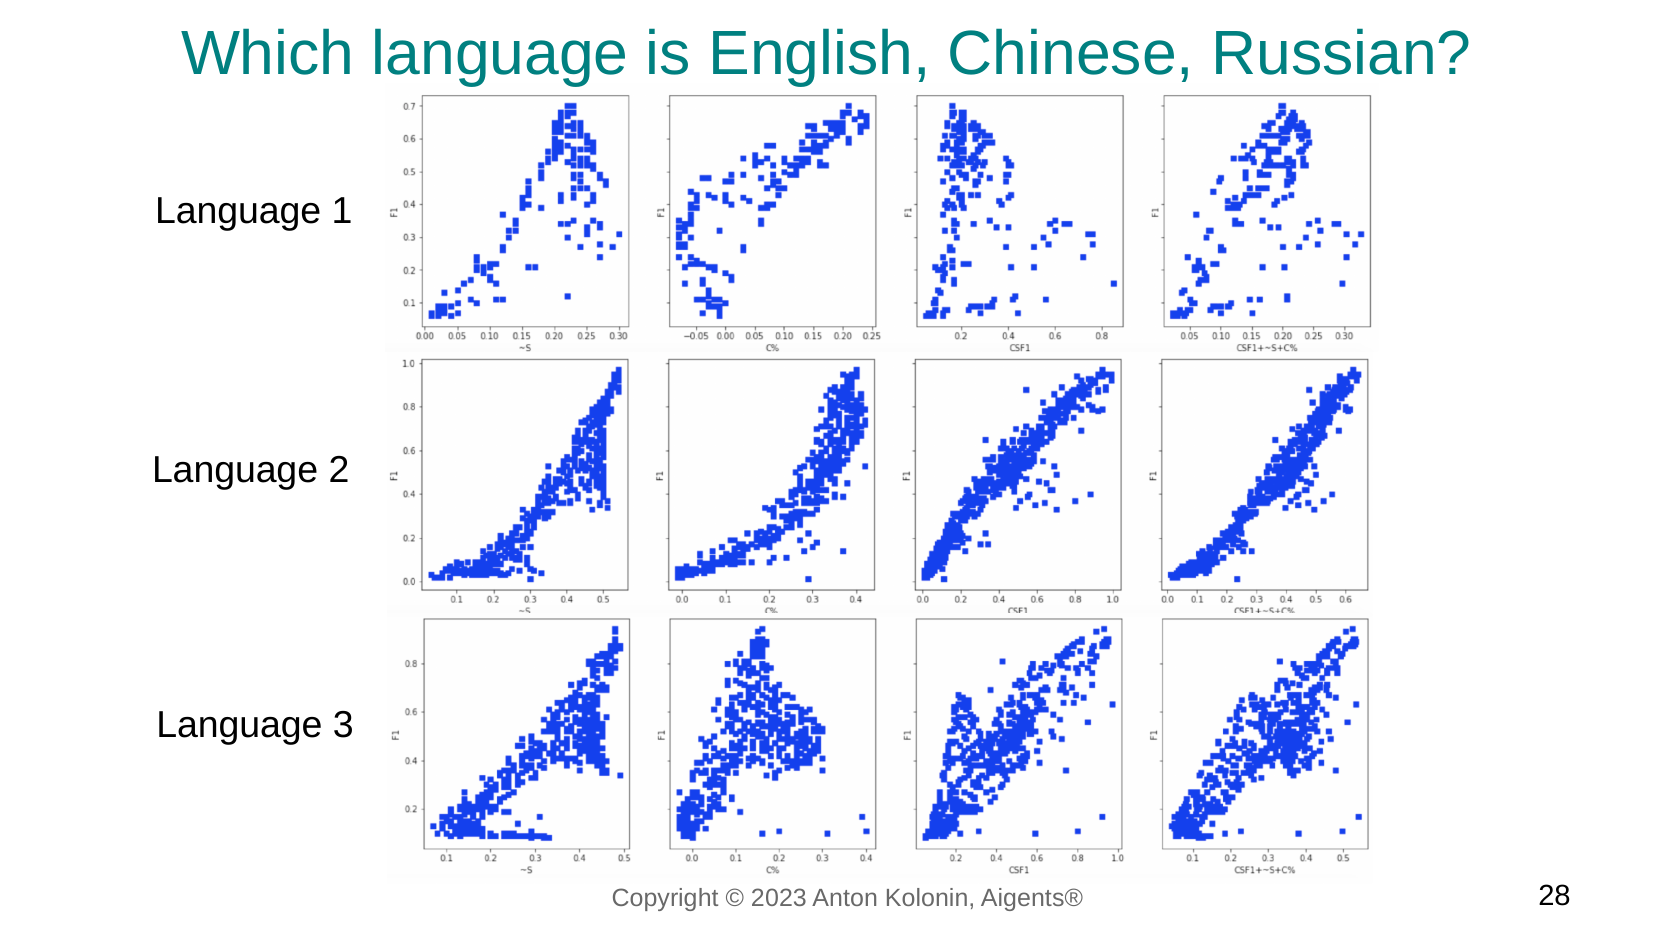

Which language is English, Chinese, Russian?
Language 1
Language 2
Language 3
Copyright © 2023 Anton Kolonin, Aigents®
28